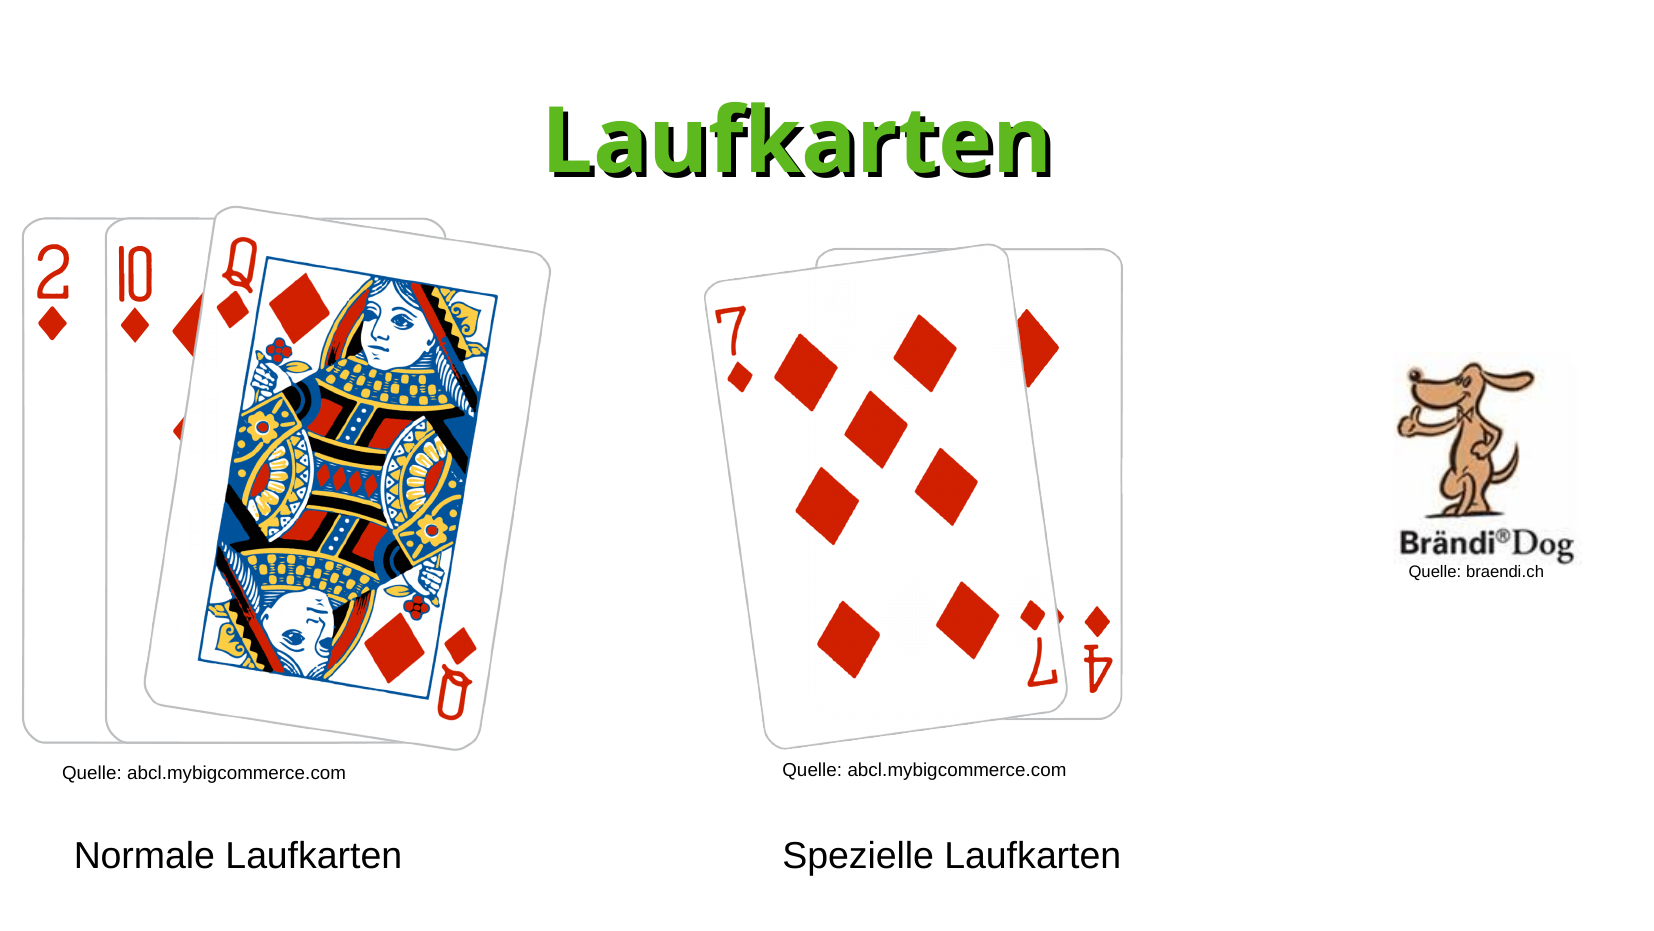

# Laufkarten
Quelle: braendi.ch
Quelle: abcl.mybigcommerce.com
Quelle: abcl.mybigcommerce.com
Normale Laufkarten
Spezielle Laufkarten